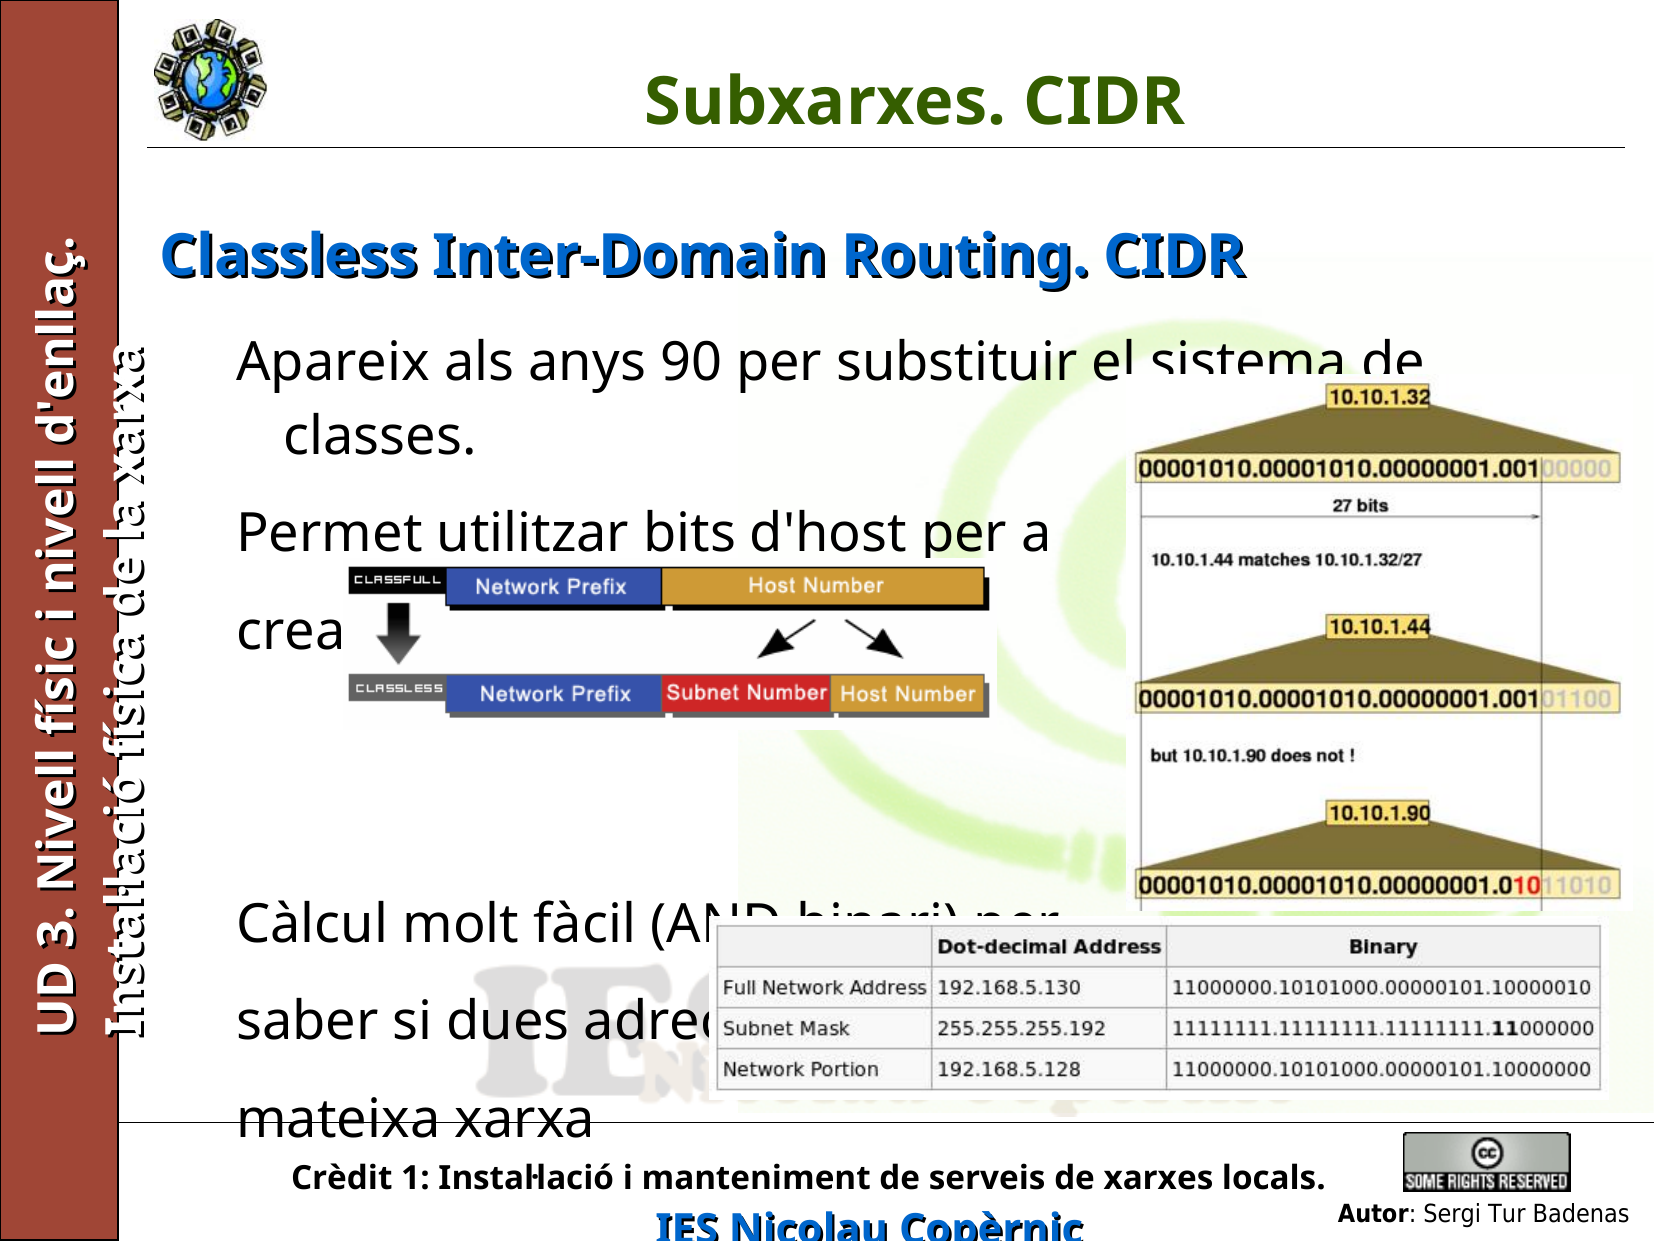

# Subxarxes. CIDR
Classless Inter-Domain Routing. CIDR
Apareix als anys 90 per substituir el sistema de classes.
Permet utilitzar bits d'host per a
crear subxarxes:
Càlcul molt fàcil (AND binari) per
saber si dues adreces són de la
mateixa xarxa